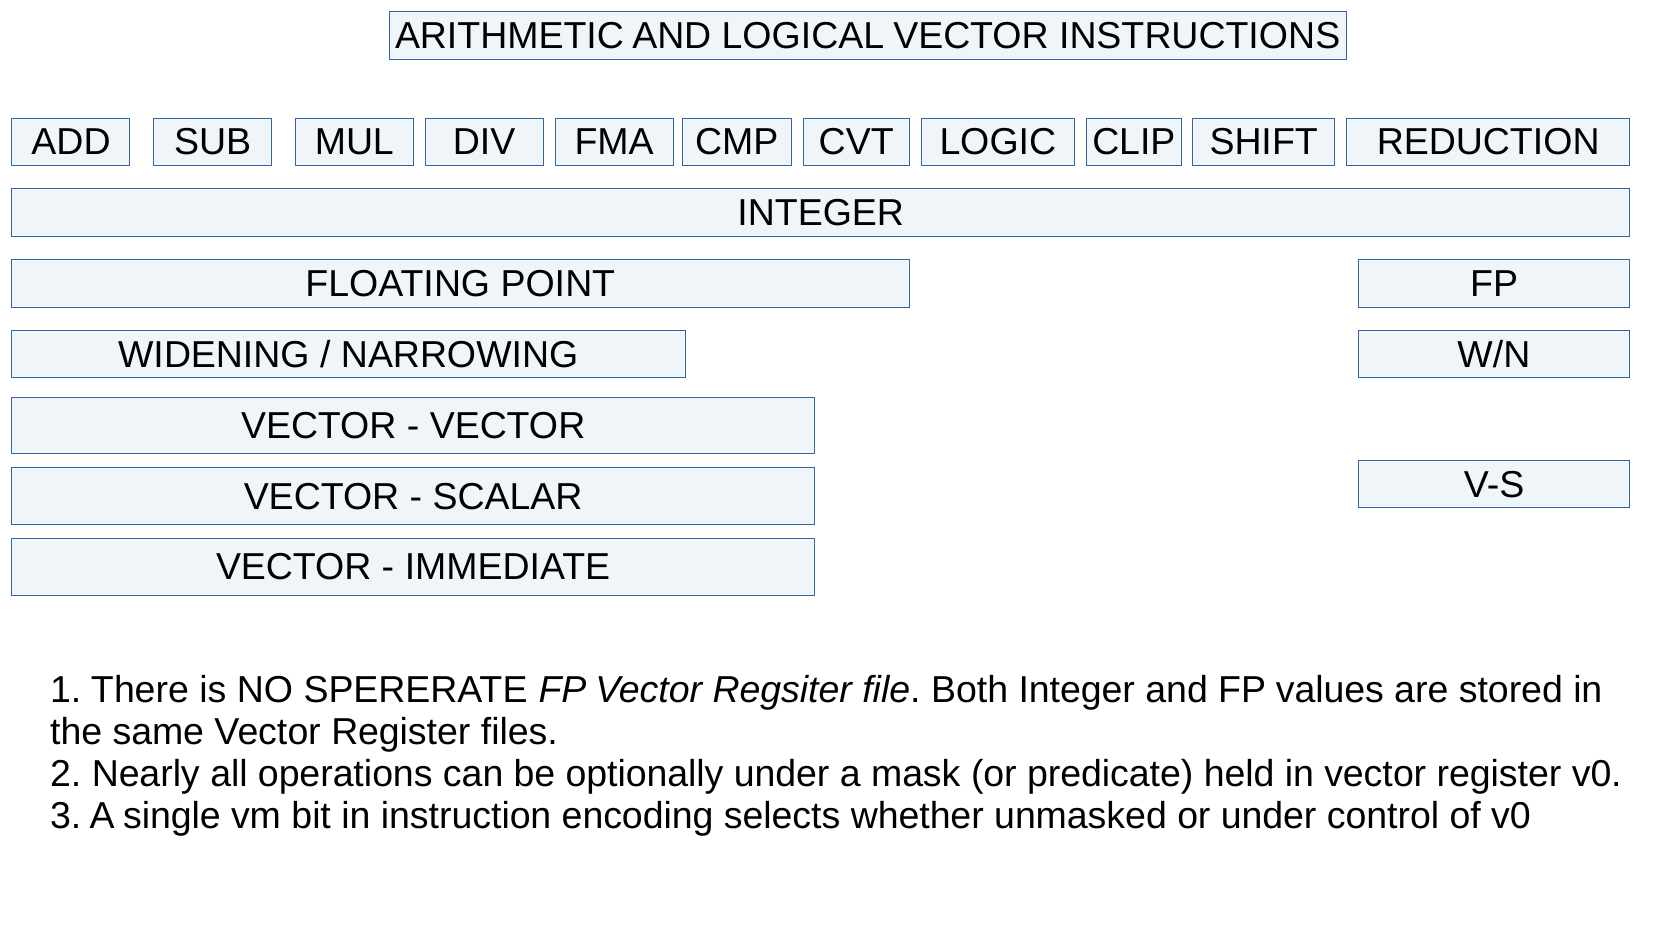

ARITHMETIC AND LOGICAL VECTOR INSTRUCTIONS
ADD
SUB
MUL
DIV
FMA
CMP
CVT
LOGIC
CLIP
SHIFT
REDUCTION
INTEGER
FLOATING POINT
FP
WIDENING / NARROWING
W/N
VECTOR - VECTOR
V-S
VECTOR - SCALAR
VECTOR - IMMEDIATE
1. There is NO SPERERATE FP Vector Regsiter file. Both Integer and FP values are stored in the same Vector Register files.
2. Nearly all operations can be optionally under a mask (or predicate) held in vector register v0.
3. A single vm bit in instruction encoding selects whether unmasked or under control of v0